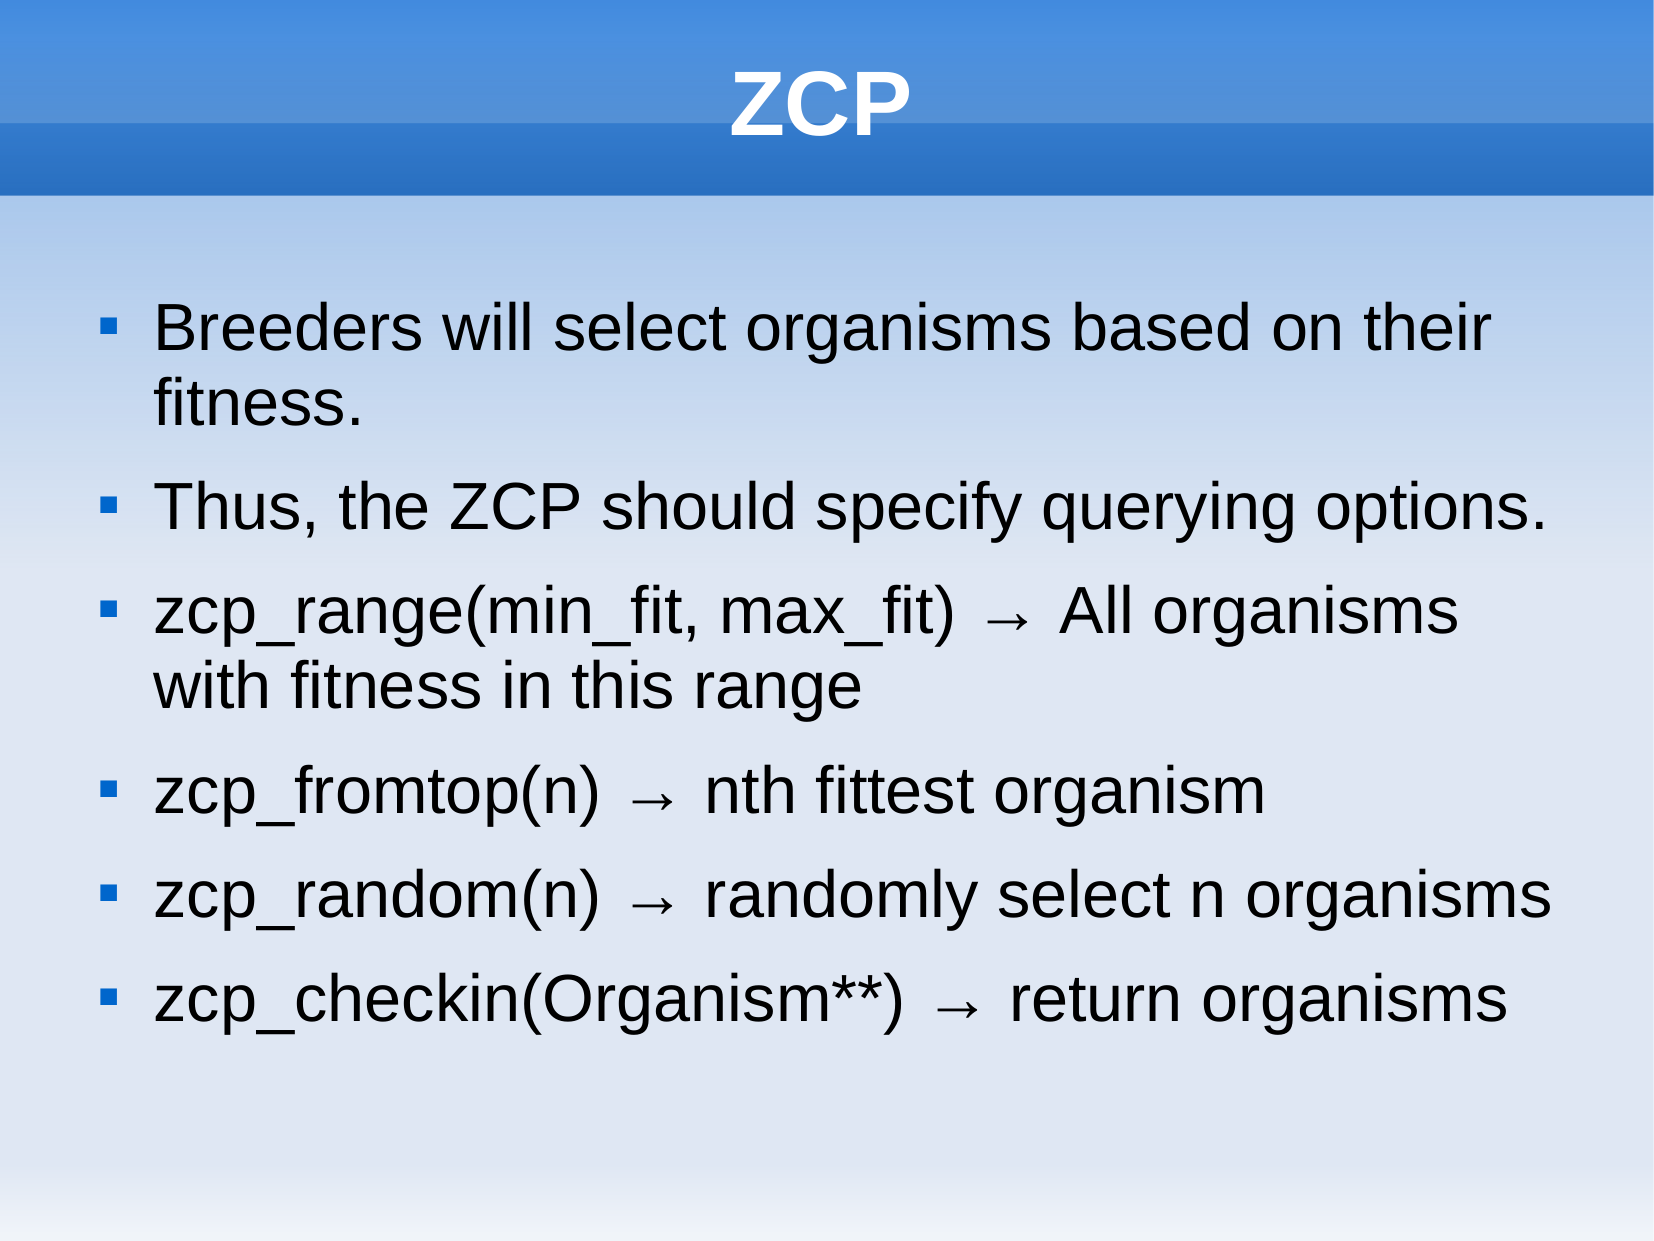

# ZCP
Breeders will select organisms based on their fitness.
Thus, the ZCP should specify querying options.
zcp_range(min_fit, max_fit) → All organisms with fitness in this range
zcp_fromtop(n) → nth fittest organism
zcp_random(n) → randomly select n organisms
zcp_checkin(Organism**) → return organisms